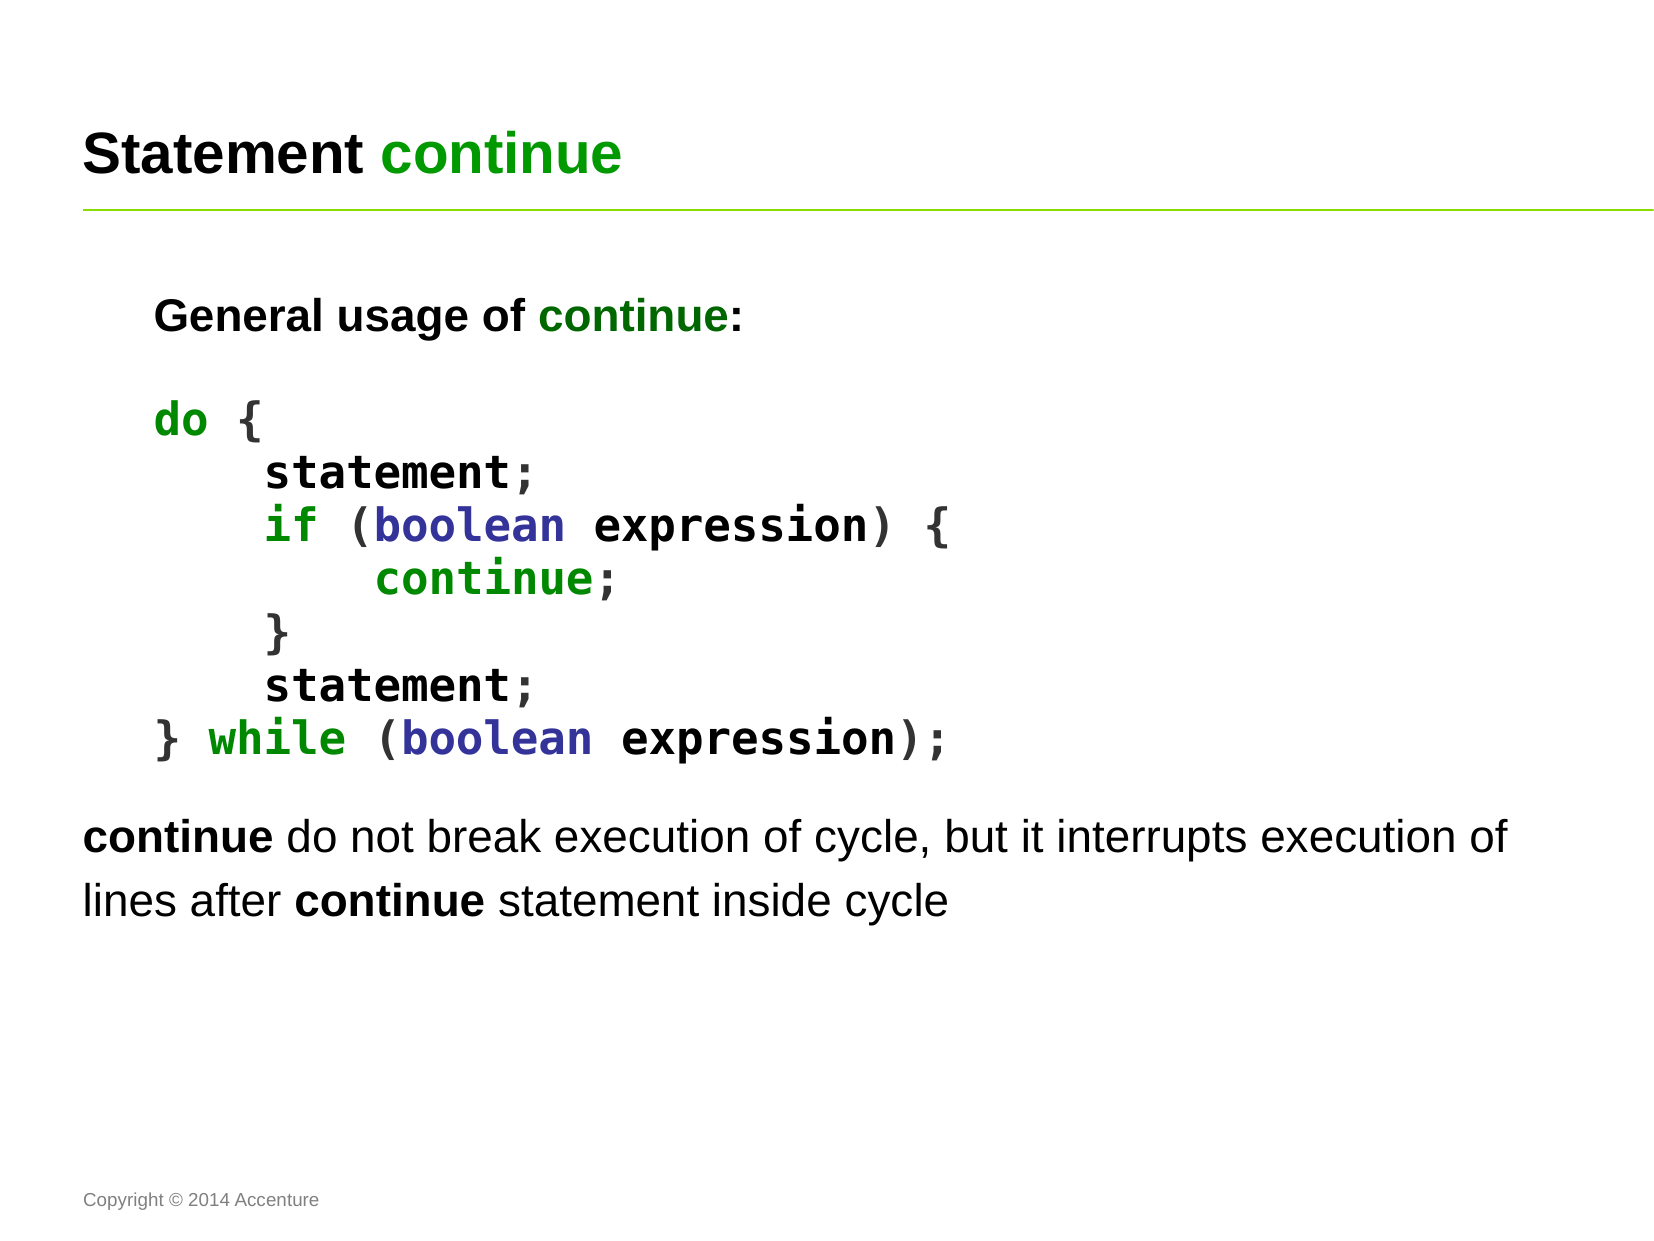

# Statement continue
General usage of continue:
do {
 statement;
 if (boolean expression) {
 continue;
 }
 statement;
} while (boolean expression);
continue do not break execution of cycle, but it interrupts execution of lines after continue statement inside cycle